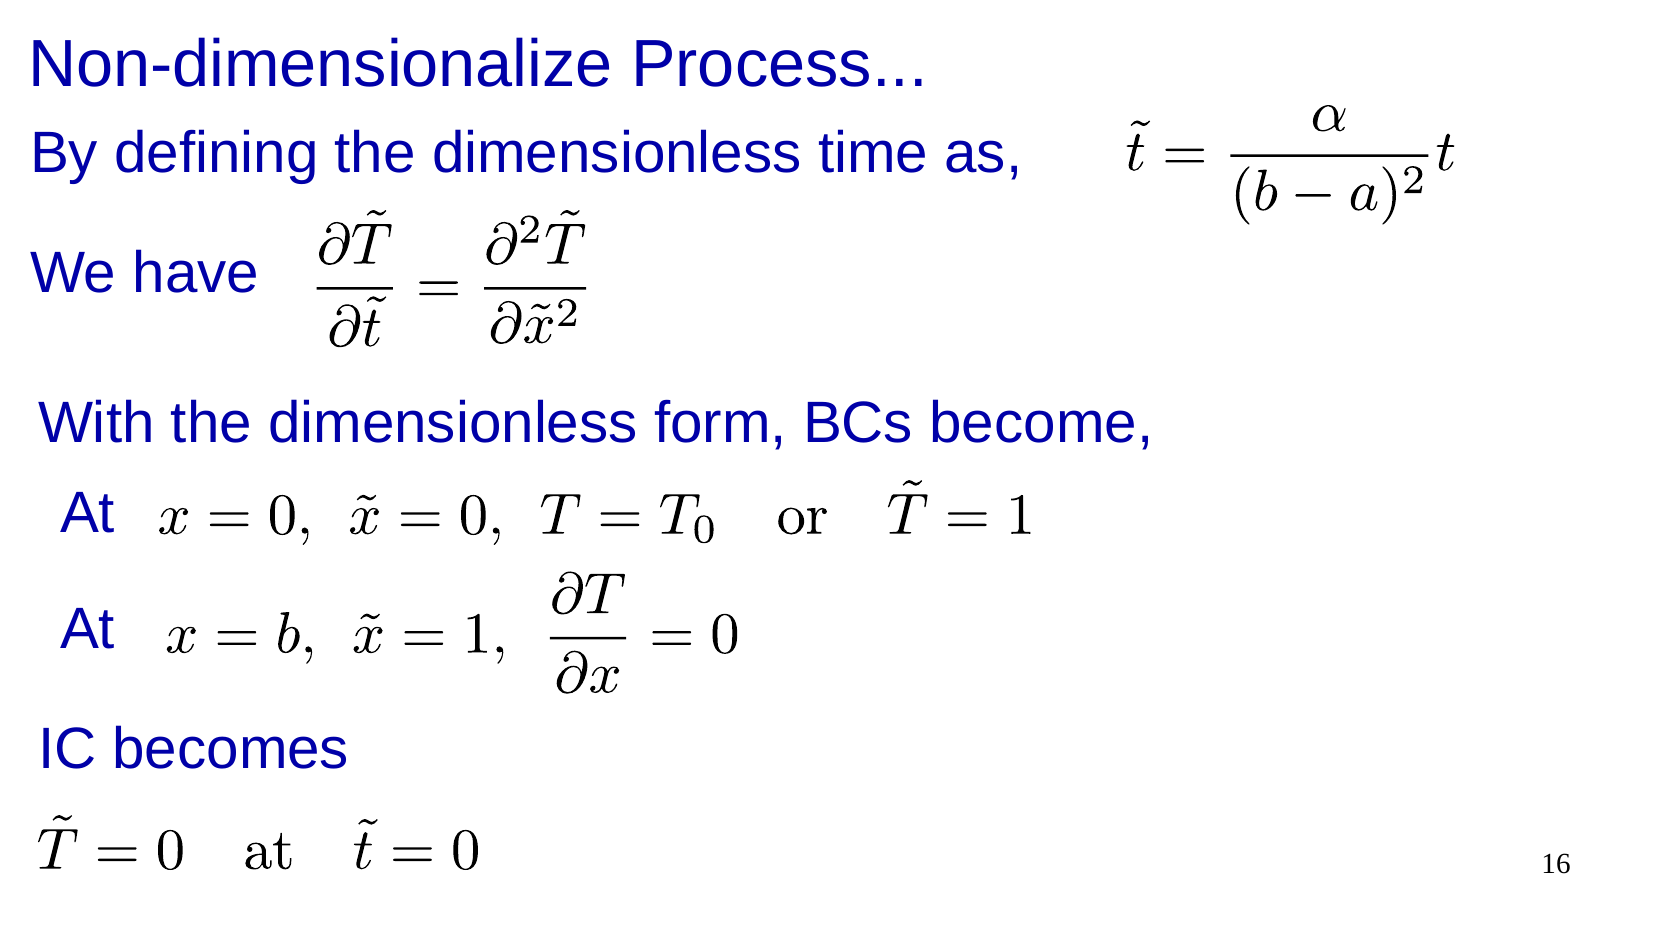

# Non-dimensionalize Process...
By defining the dimensionless time as,
We have
With the dimensionless form, BCs become,
At
At
IC becomes
16